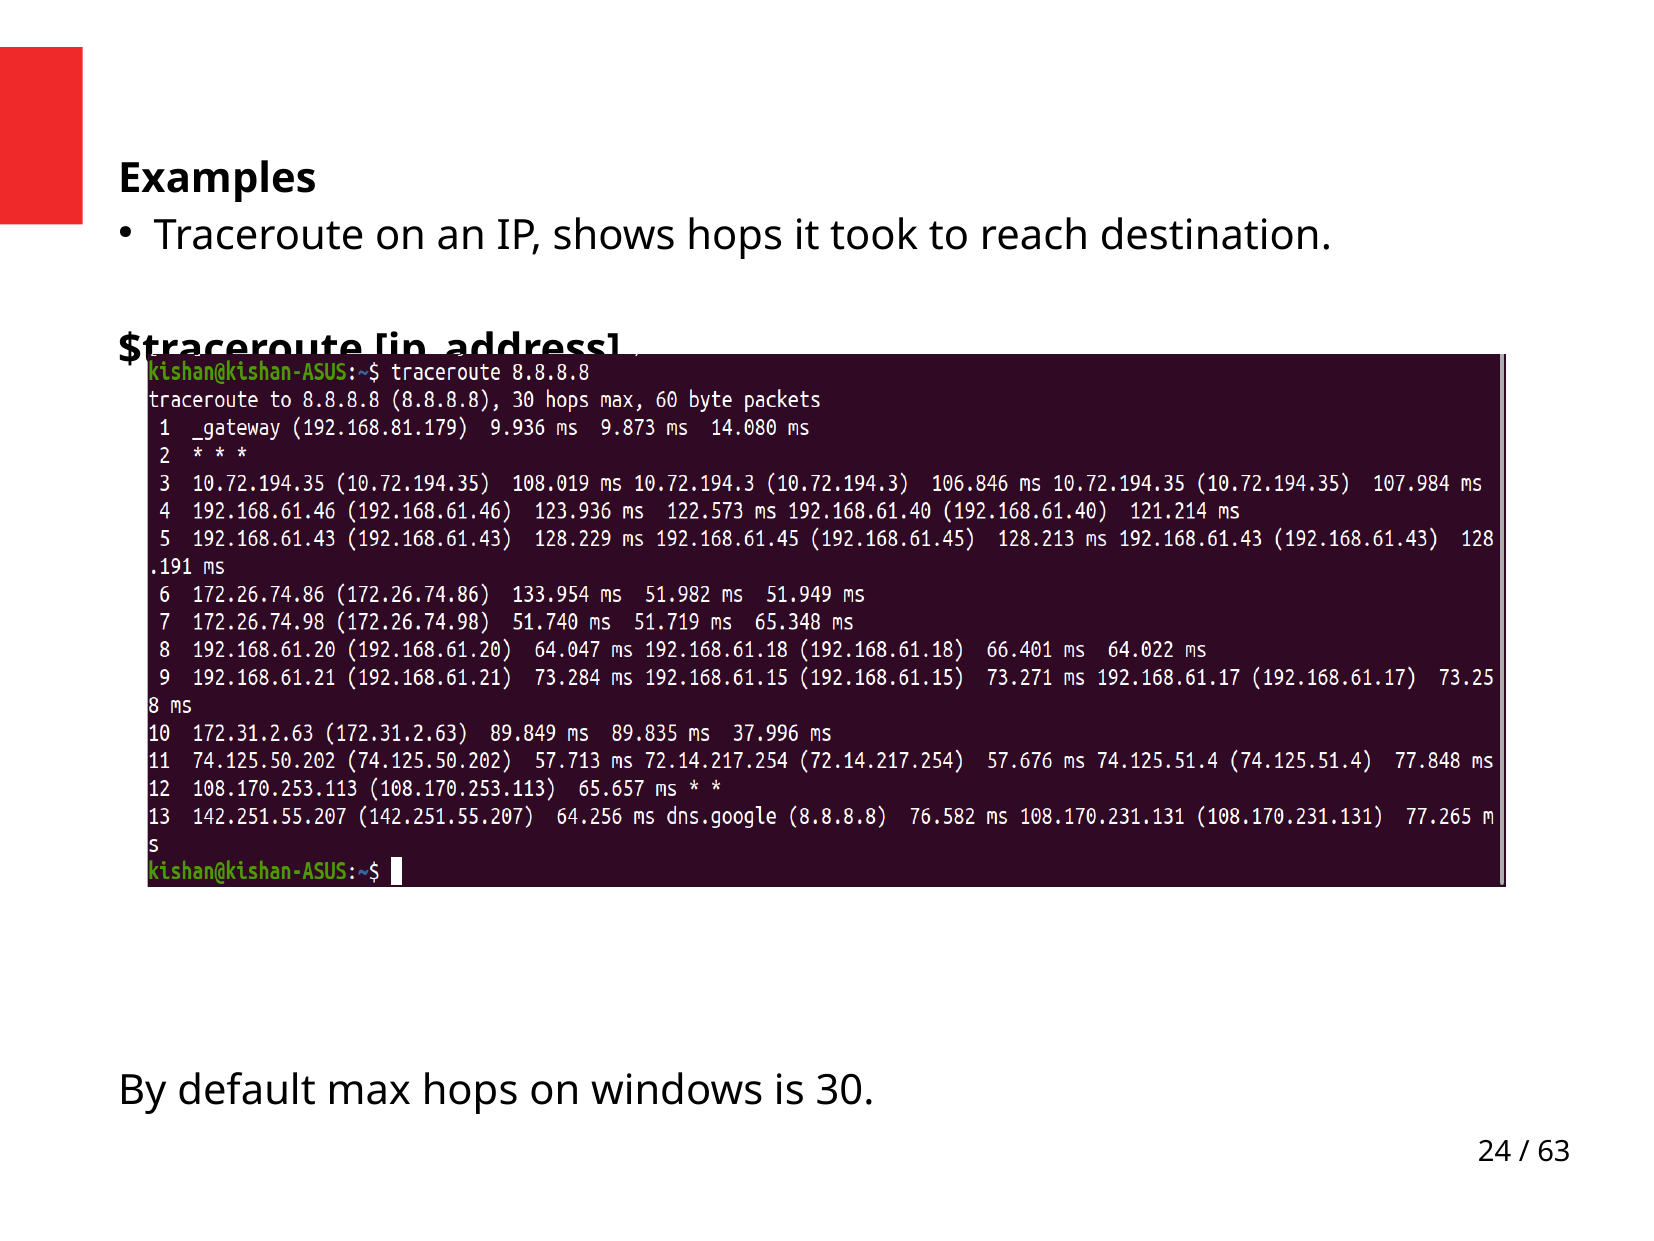

# Examples
Traceroute on an IP, shows hops it took to reach destination.
$traceroute [ip_address]
By default max hops on windows is 30.
24